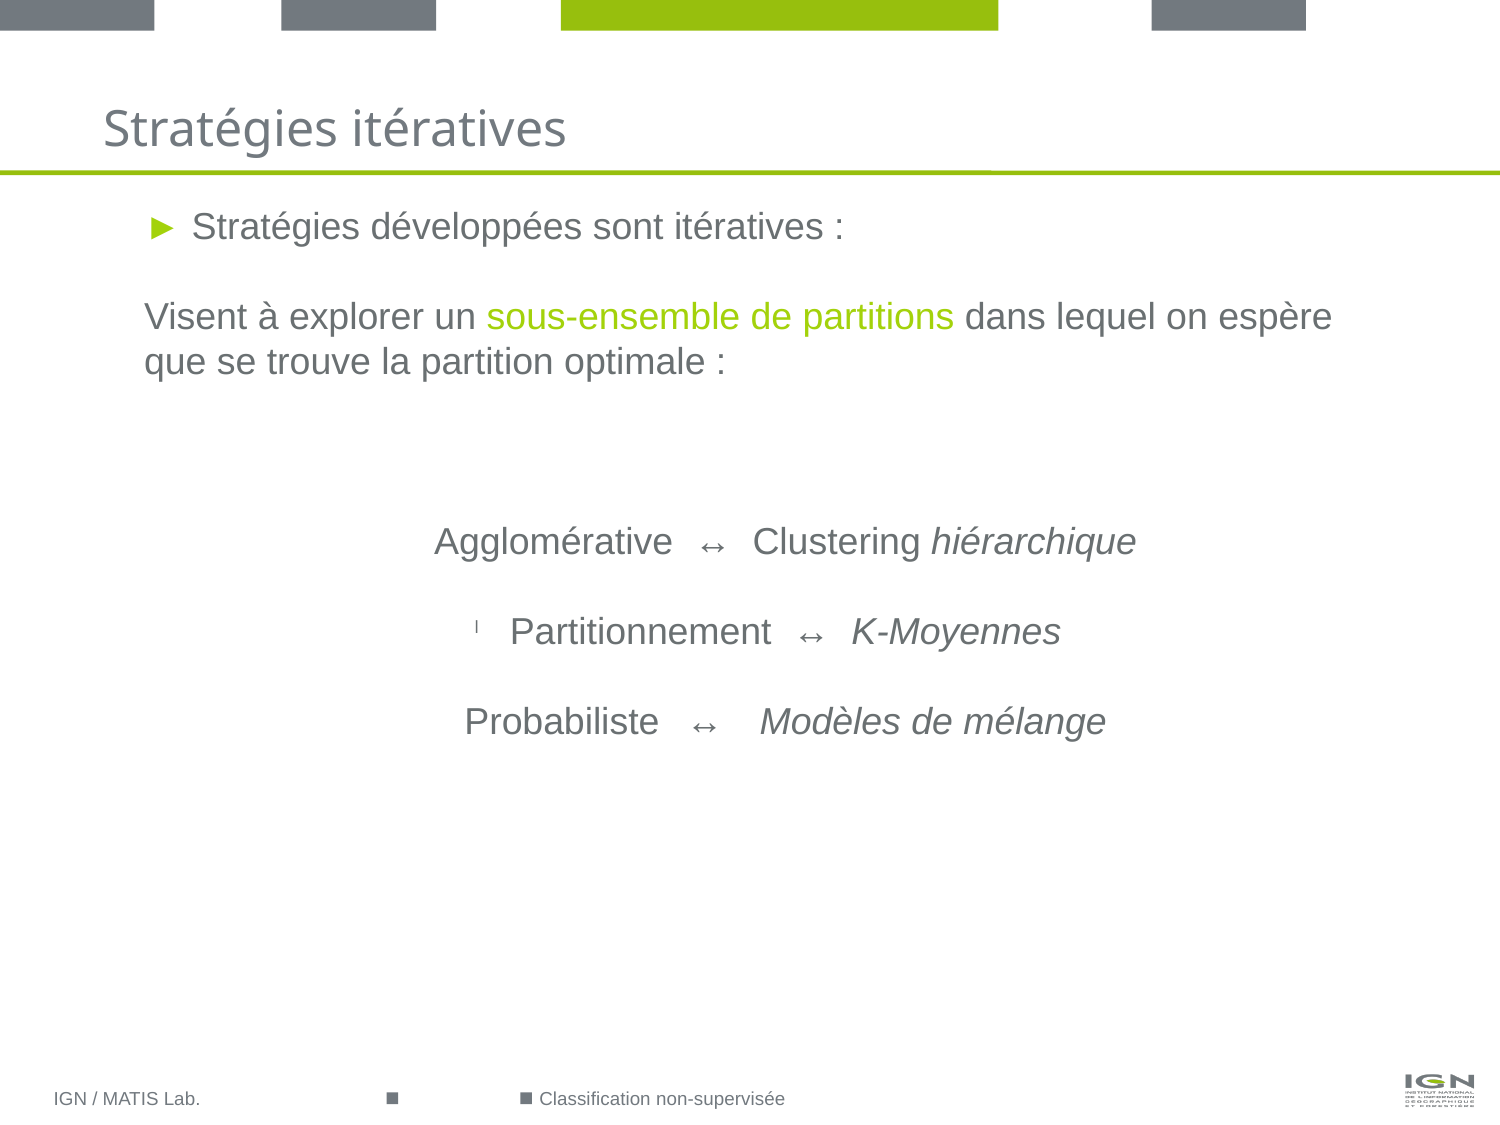

Stratégies itératives
► Stratégies développées sont itératives :
Visent à explorer un sous-ensemble de partitions dans lequel on espère que se trouve la partition optimale :
Agglomérative ↔ Clustering hiérarchique
Partitionnement ↔ K-Moyennes
Probabiliste 	↔ 	Modèles de mélange
IGN / MATIS Lab.
Classification non-supervisée